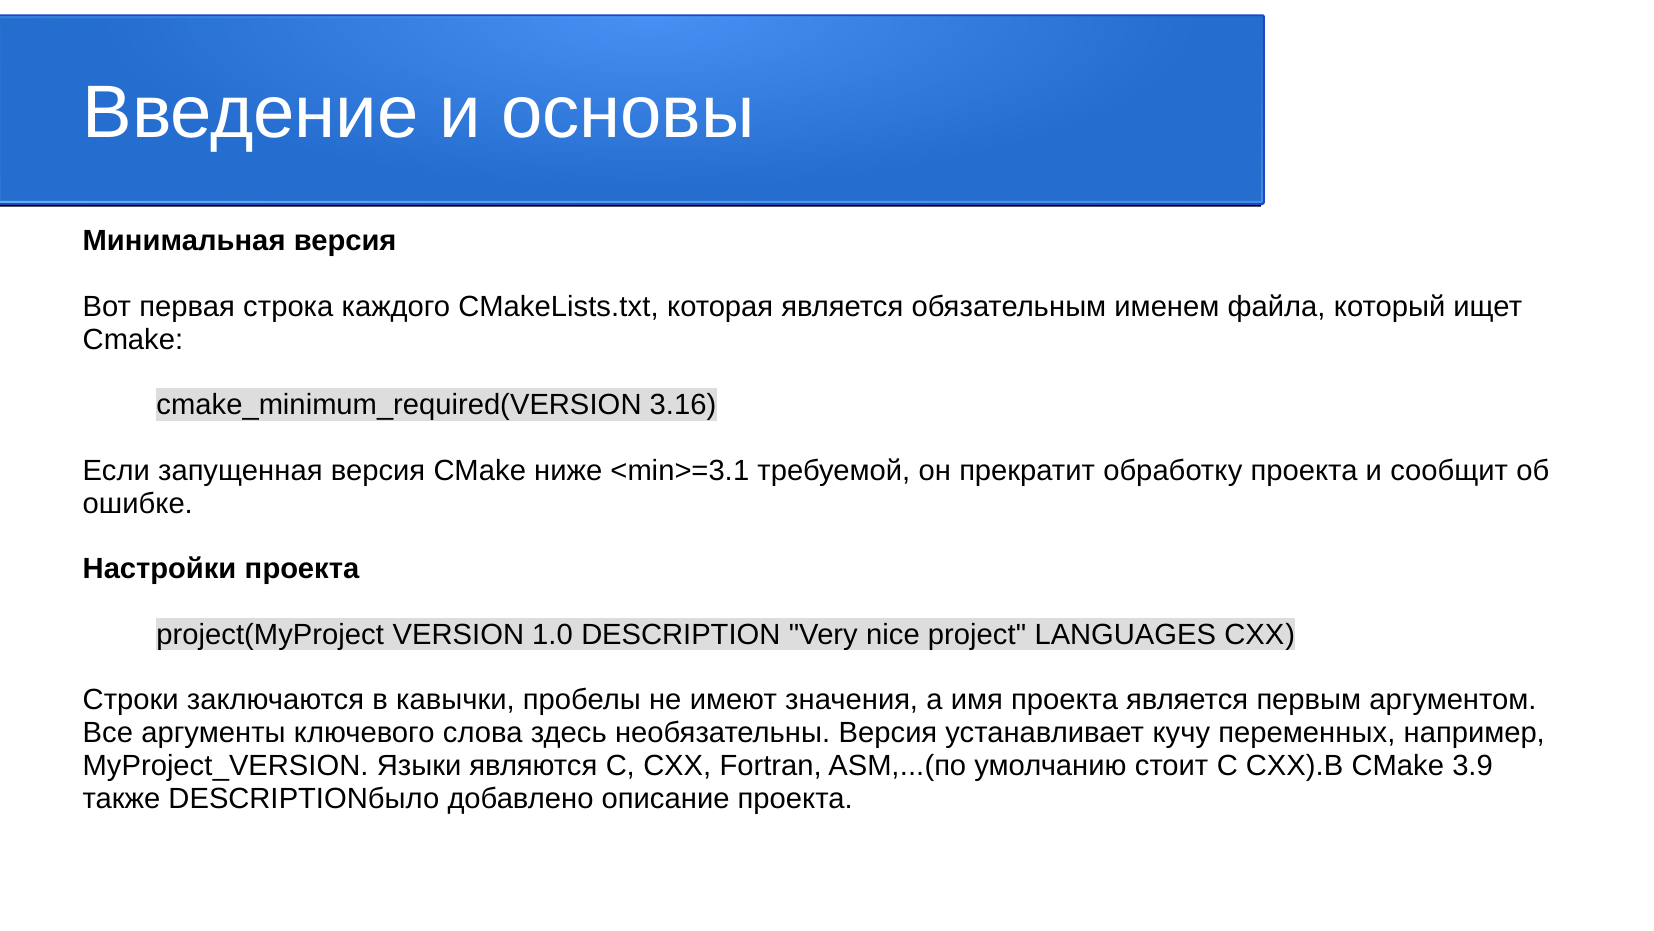

# Введение и основы
Минимальная версия
Вот первая строка каждого CMakeLists.txt, которая является обязательным именем файла, который ищет Cmake:
	cmake_minimum_required(VERSION 3.16)
Если запущенная версия CMake ниже <min>=3.1 требуемой, он прекратит обработку проекта и сообщит об ошибке.
Настройки проекта
	project(MyProject VERSION 1.0 DESCRIPTION "Very nice project" LANGUAGES CXX)
Строки заключаются в кавычки, пробелы не имеют значения, а имя проекта является первым аргументом. Все аргументы ключевого слова здесь необязательны. Версия устанавливает кучу переменных, например, MyProject_VERSION. Языки являются C, CXX, Fortran, ASM,...(по умолчанию стоит С CXX).В CMake 3.9 также DESCRIPTIONбыло добавлено описание проекта.